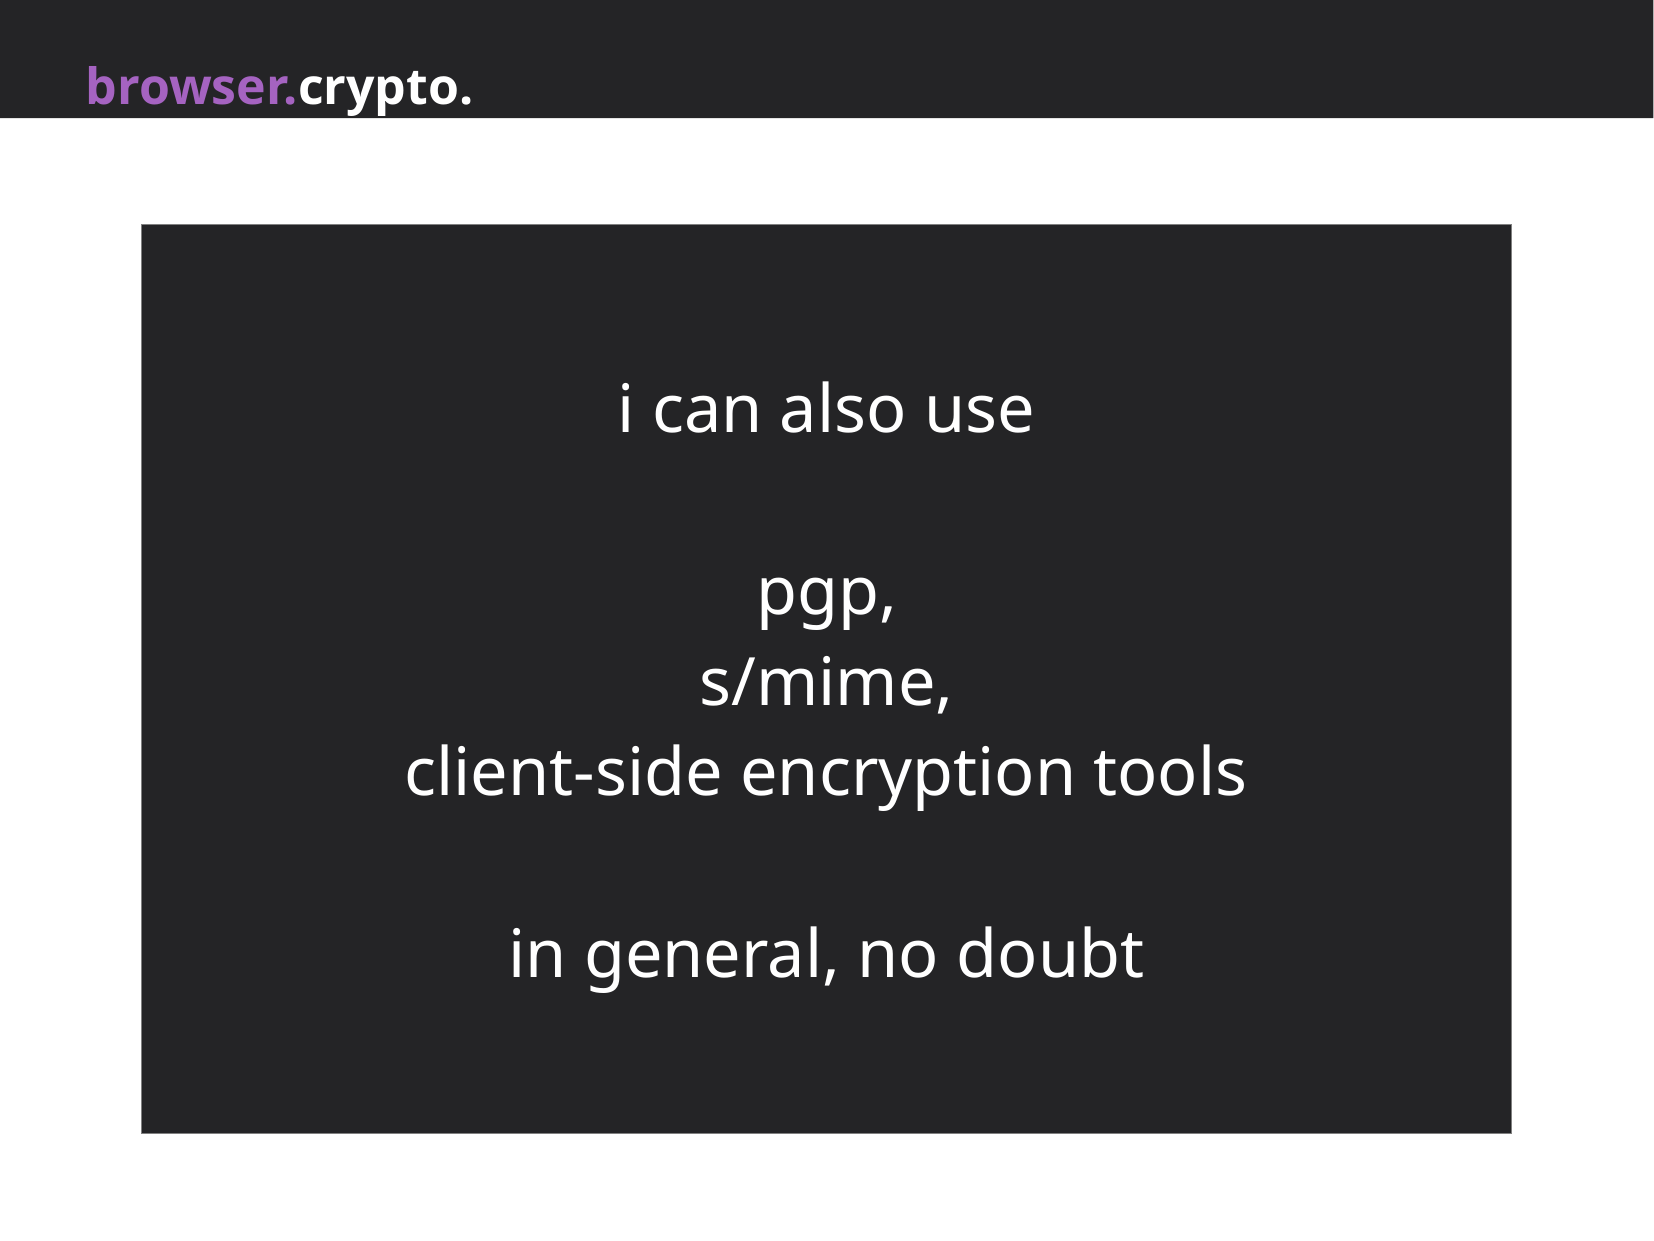

browser.crypto.
i can also use
pgp,
s/mime,
client-side encryption tools
in general, no doubt